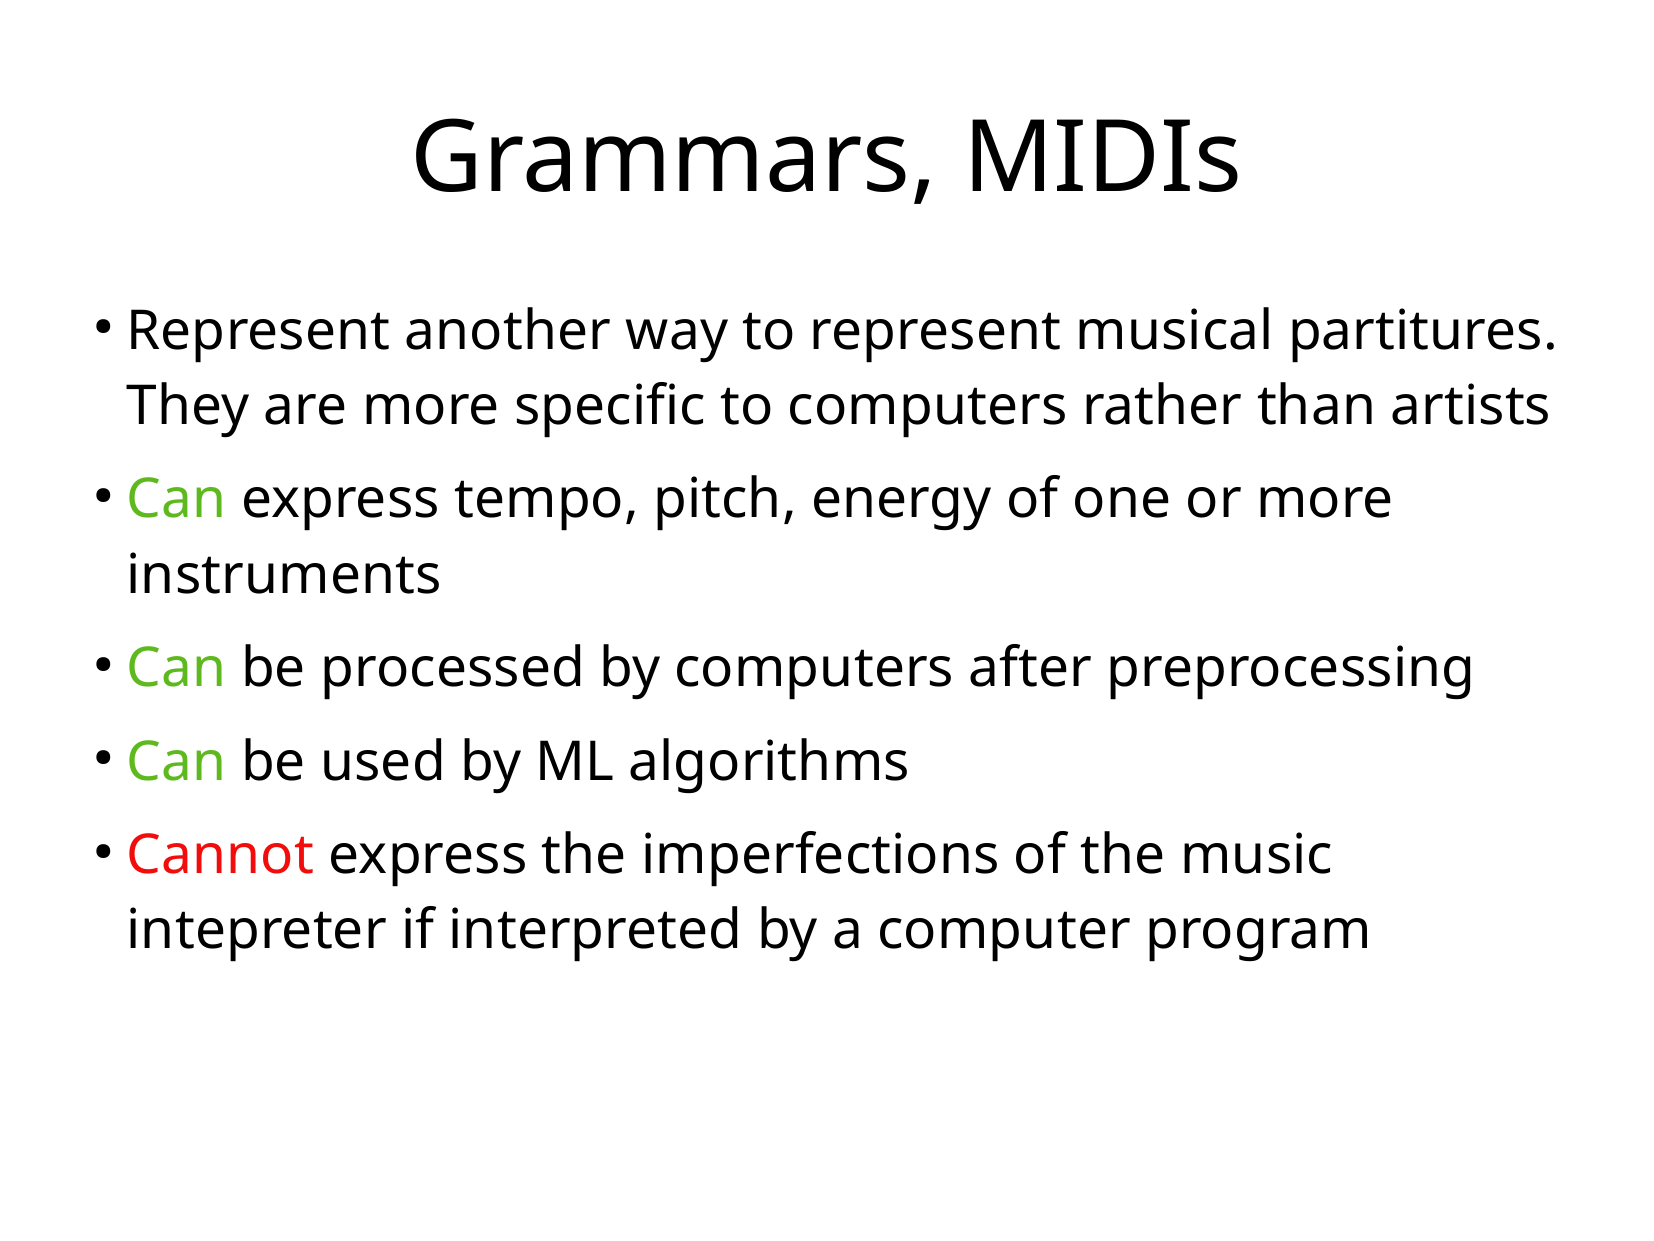

# Grammars, MIDIs
Represent another way to represent musical partitures. They are more specific to computers rather than artists
Can express tempo, pitch, energy of one or more instruments
Can be processed by computers after preprocessing
Can be used by ML algorithms
Cannot express the imperfections of the music intepreter if interpreted by a computer program